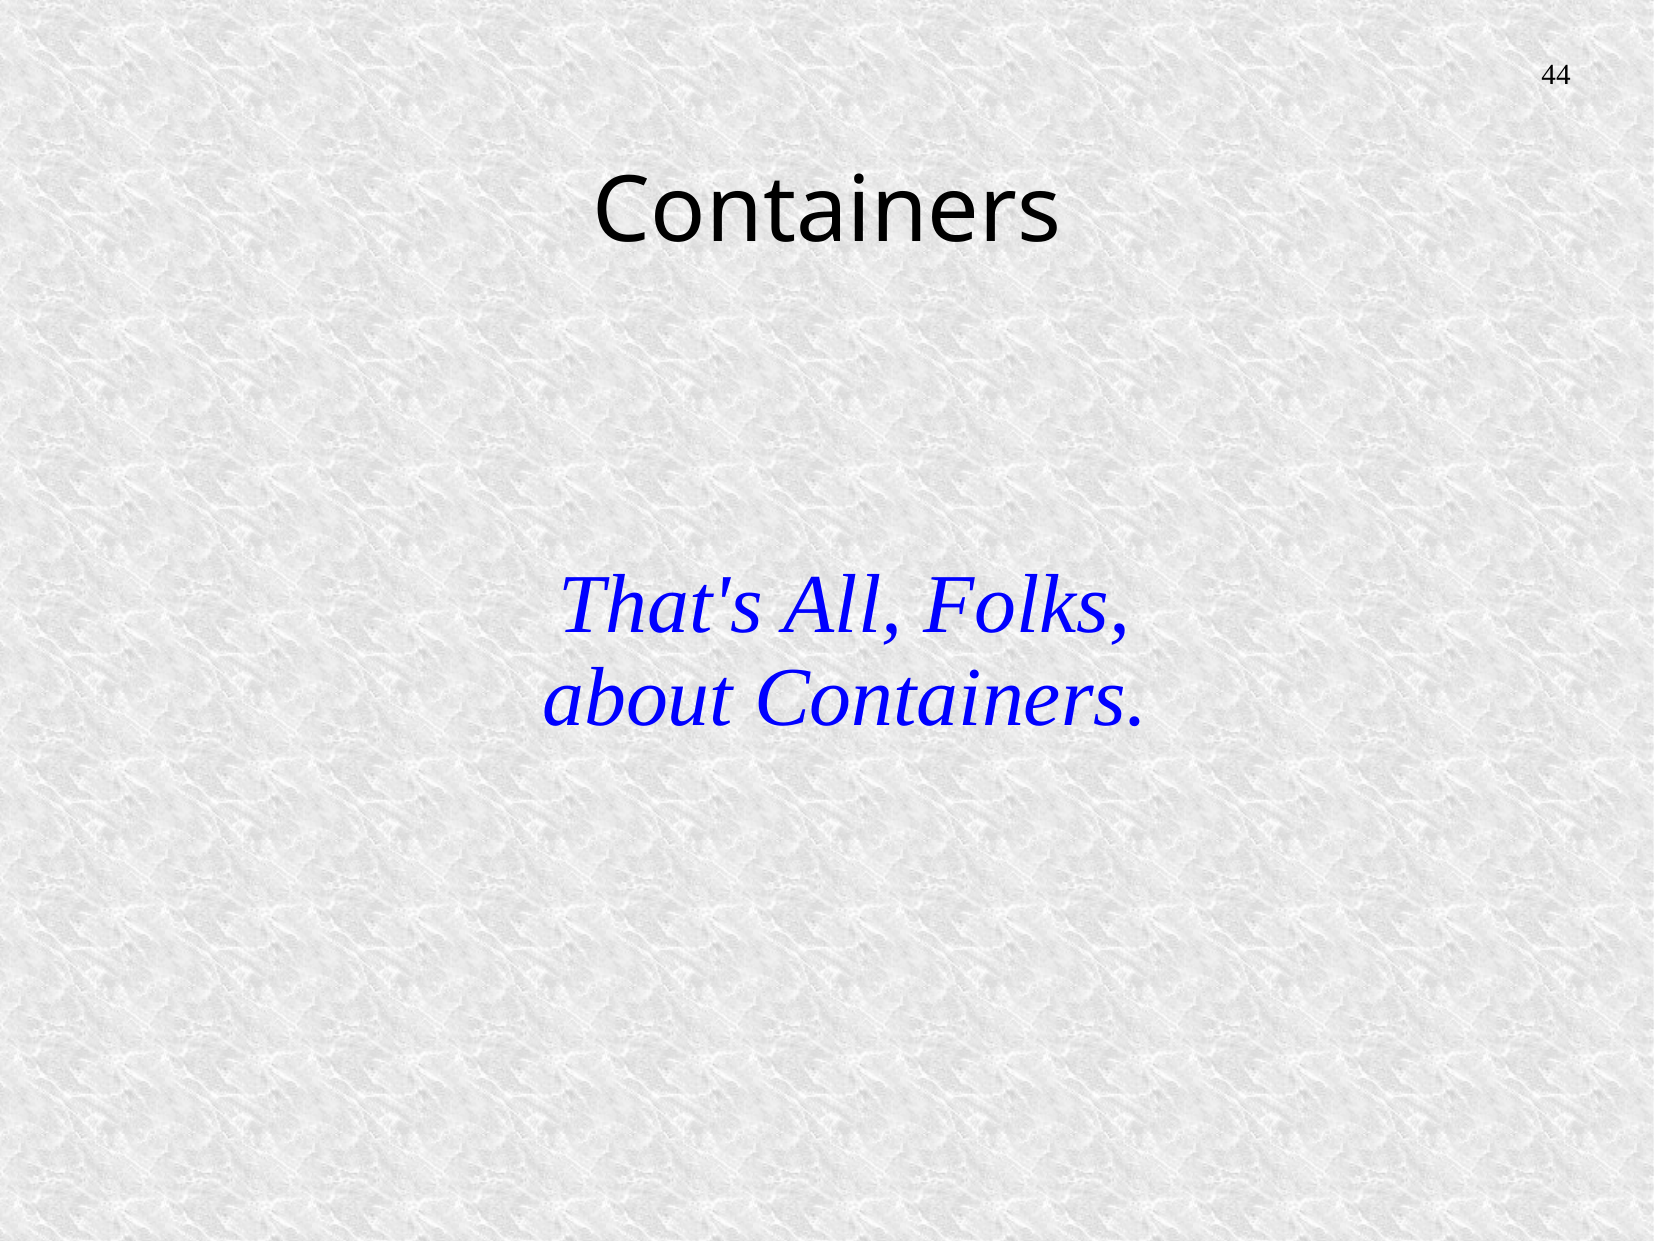

# Containers
44
That's All, Folks,
about Containers.